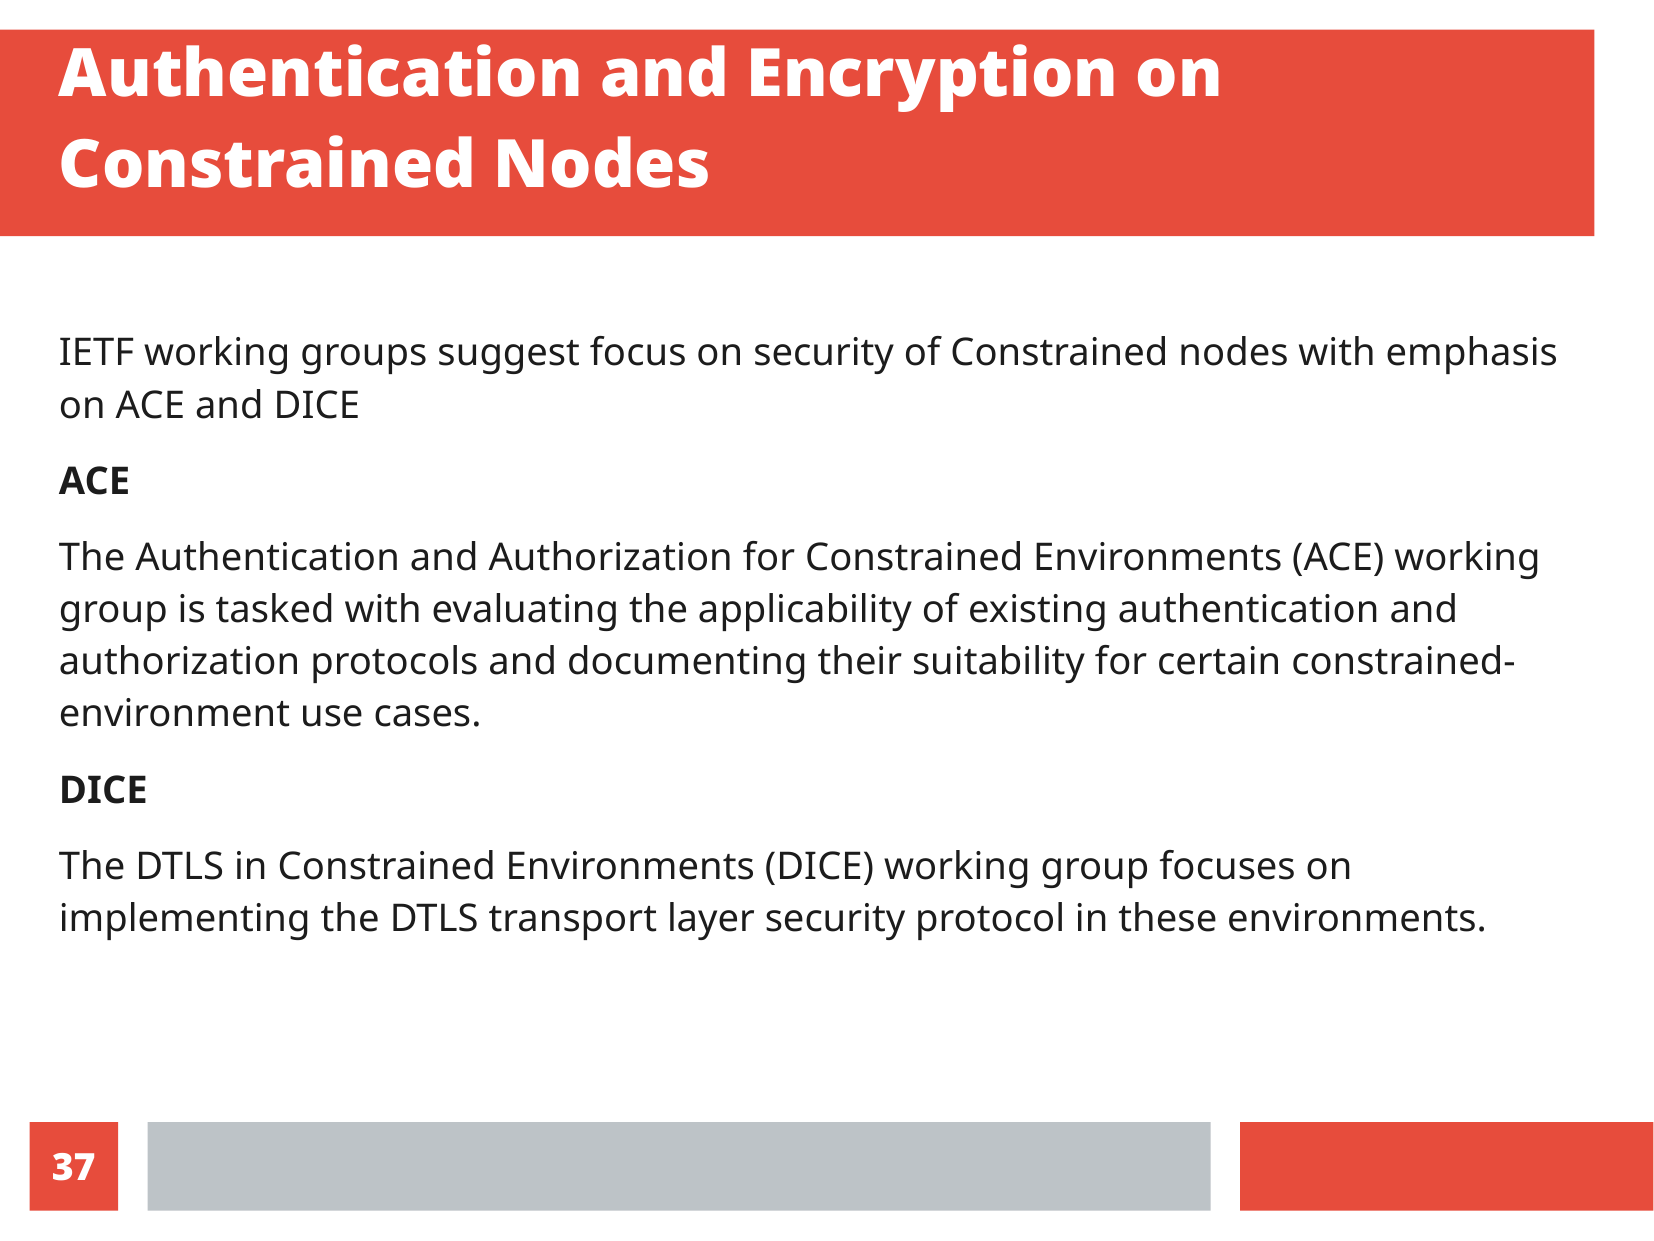

# Authentication and Encryption on Constrained Nodes
IETF working groups suggest focus on security of Constrained nodes with emphasis on ACE and DICE
ACE
The Authentication and Authorization for Constrained Environments (ACE) working group is tasked with evaluating the applicability of existing authentication and authorization protocols and documenting their suitability for certain constrained-environment use cases.
DICE
The DTLS in Constrained Environments (DICE) working group focuses on implementing the DTLS transport layer security protocol in these environments.
37